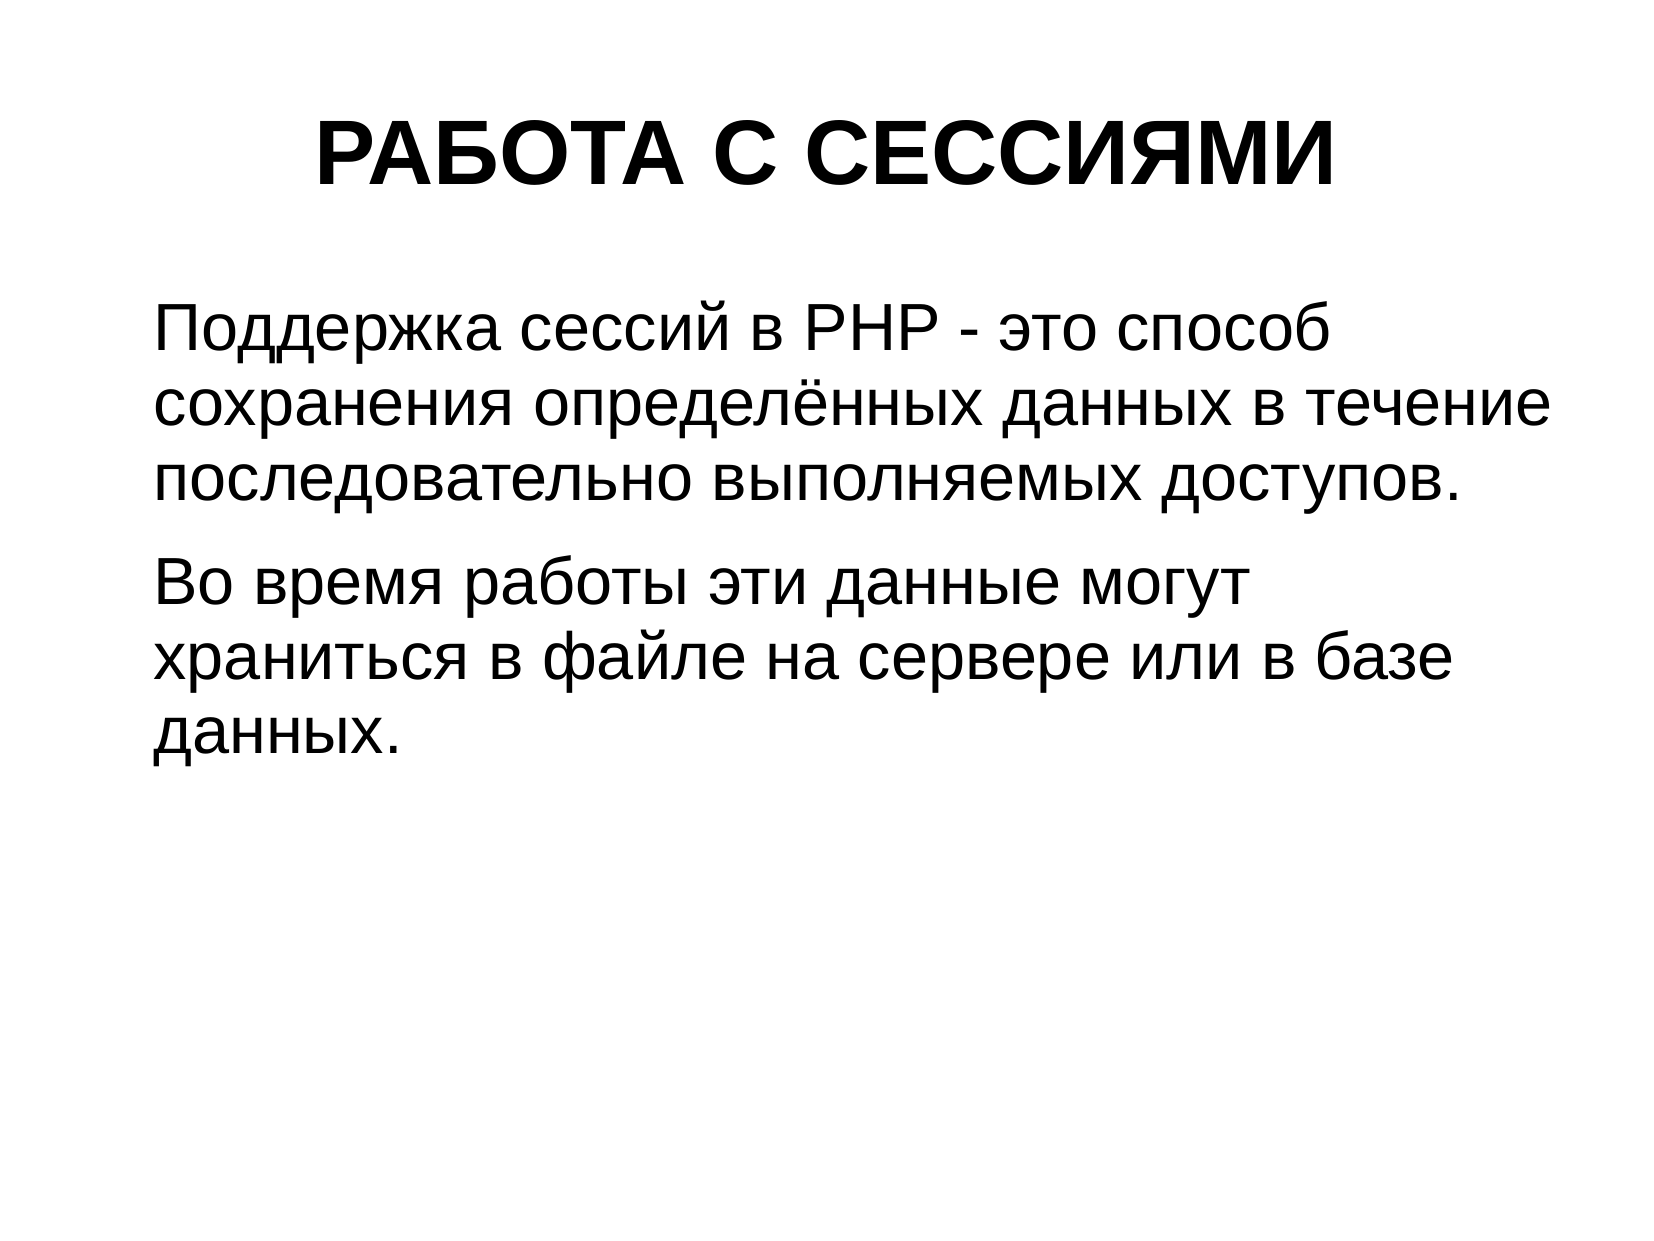

# РАБОТА С СЕССИЯМИ
Поддержка сессий в PHP - это способ сохранения определённых данных в течение последовательно выполняемых доступов.
Во время работы эти данные могут храниться в файле на сервере или в базе данных.